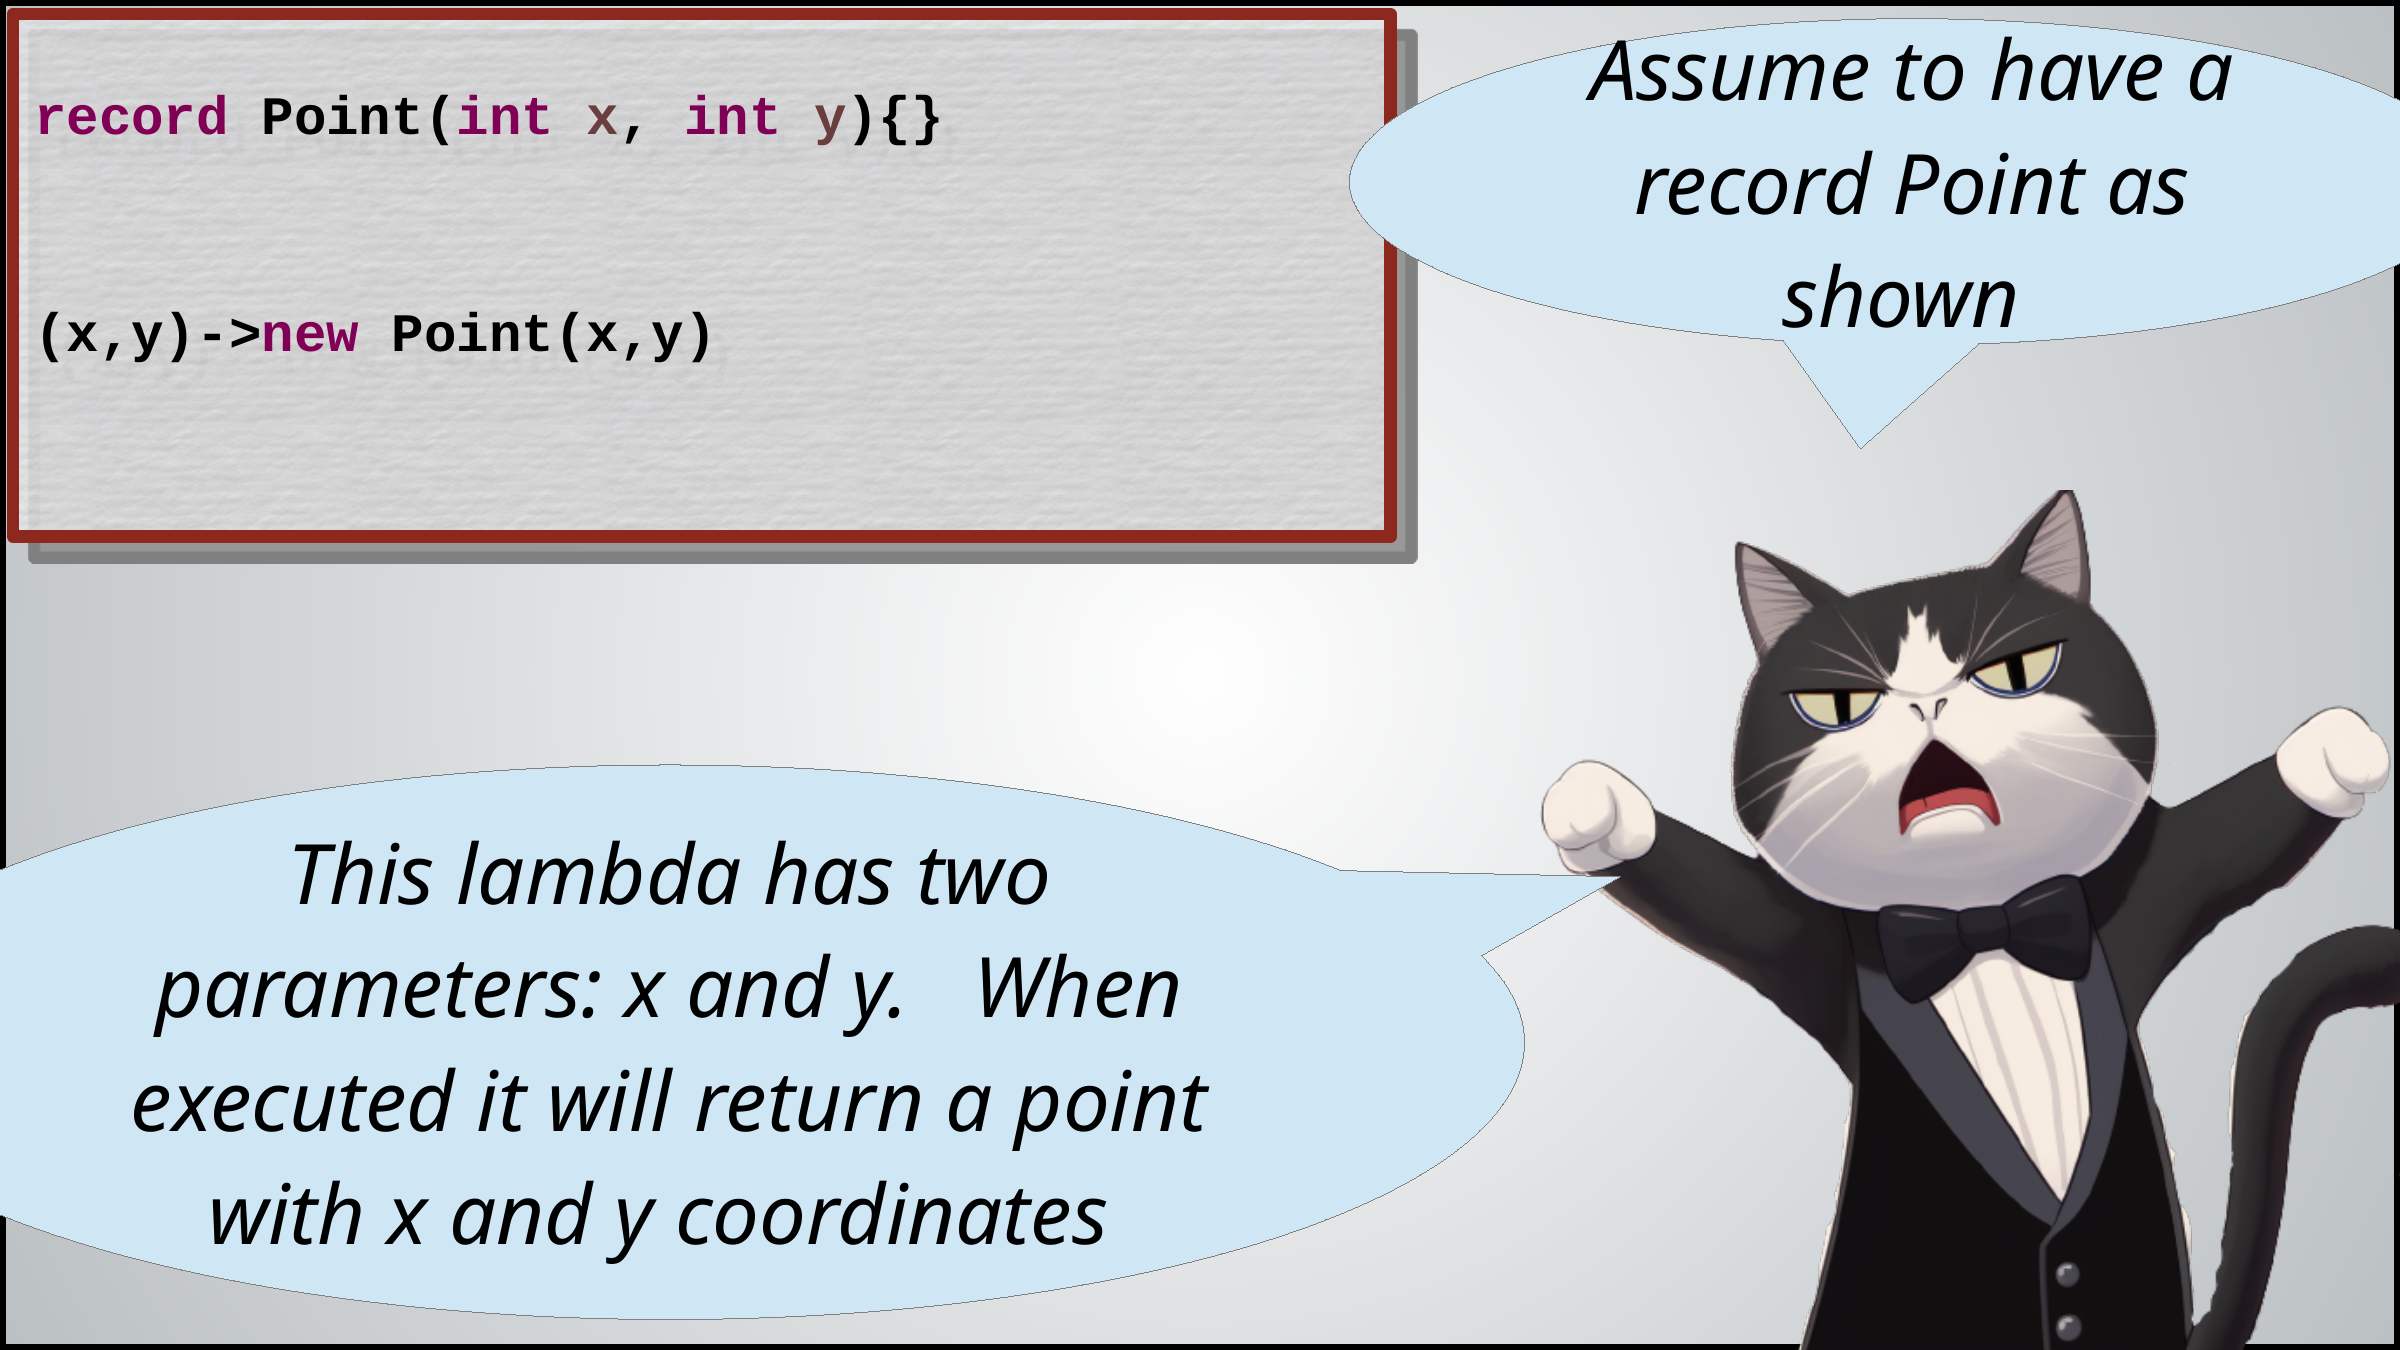

record Point(int x, int y){}
(x,y)->new Point(x,y)
Assume to have a record Point as shown
This lambda has two parameters: x and y. When executed it will return a point with x and y coordinates